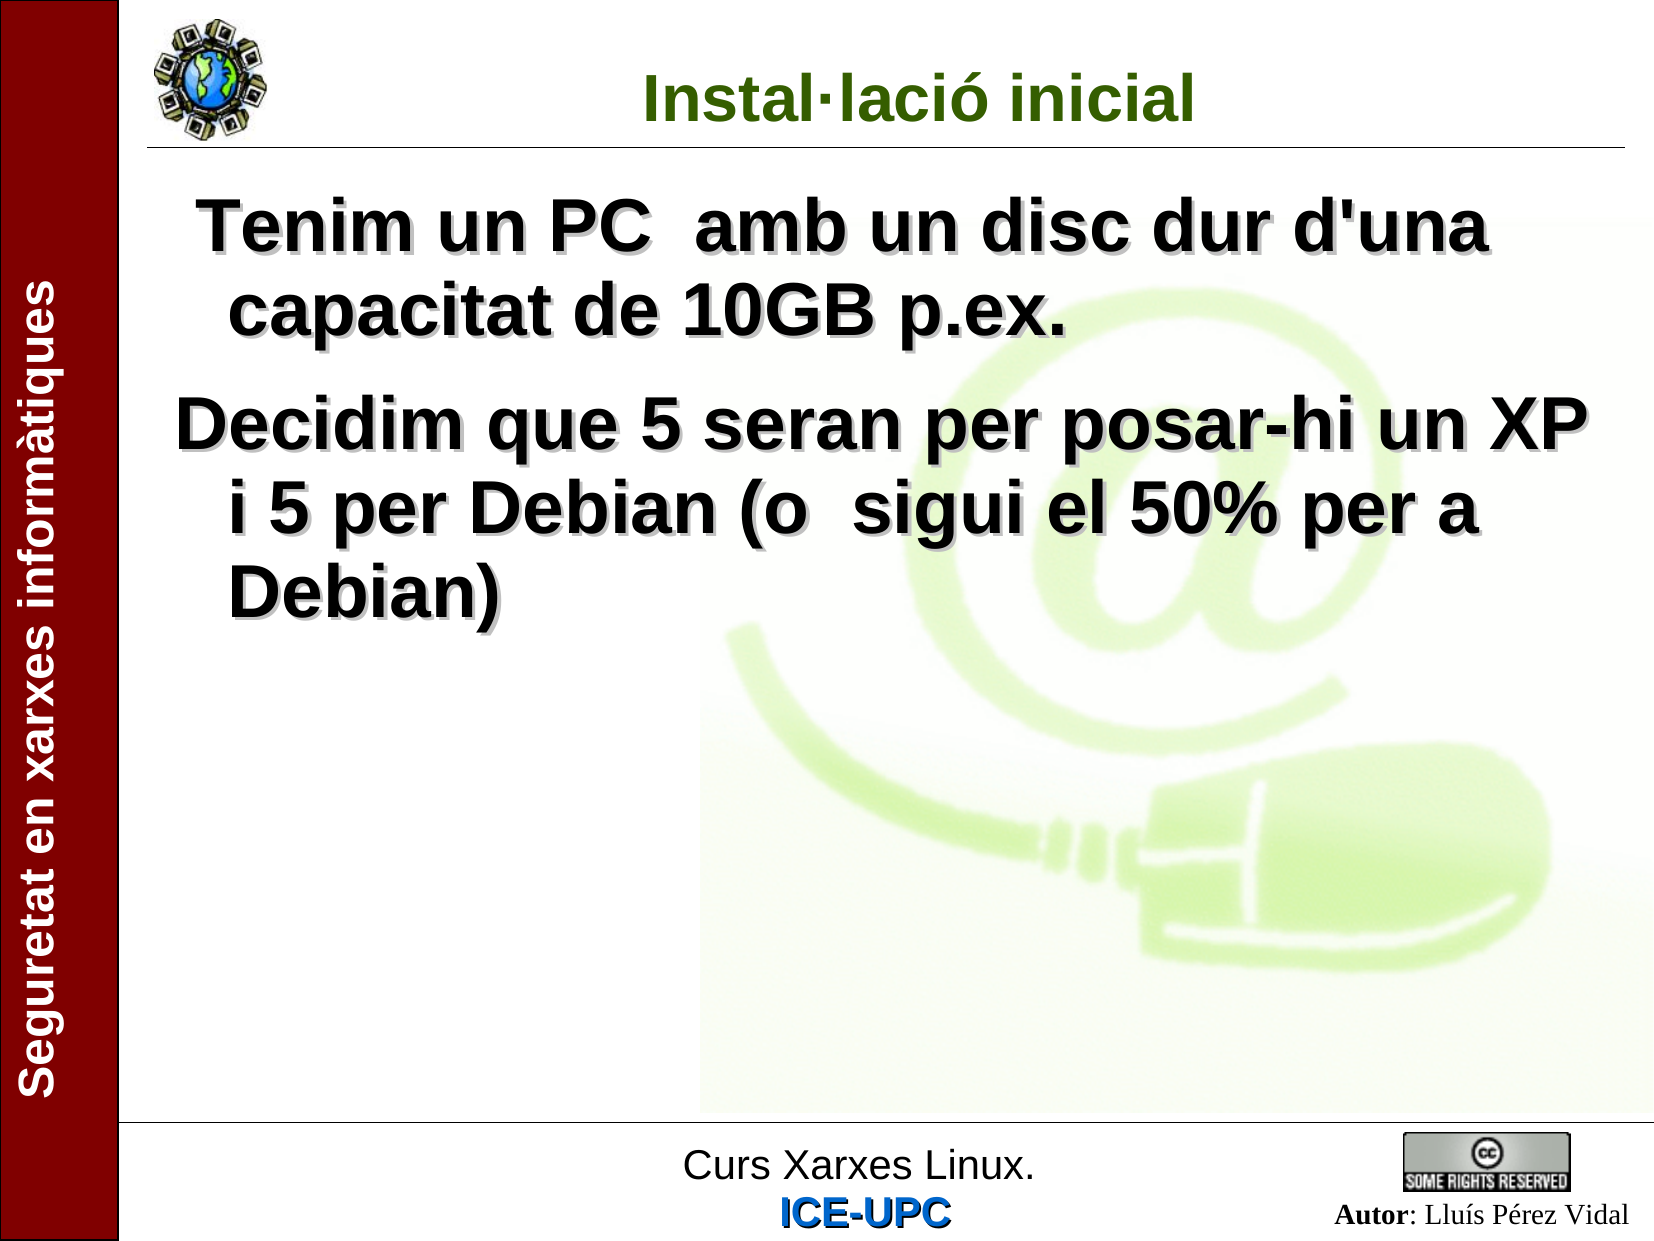

# Instal·lació inicial
 Tenim un PC amb un disc dur d'una capacitat de 10GB p.ex.
Decidim que 5 seran per posar-hi un XP i 5 per Debian (o sigui el 50% per a Debian)